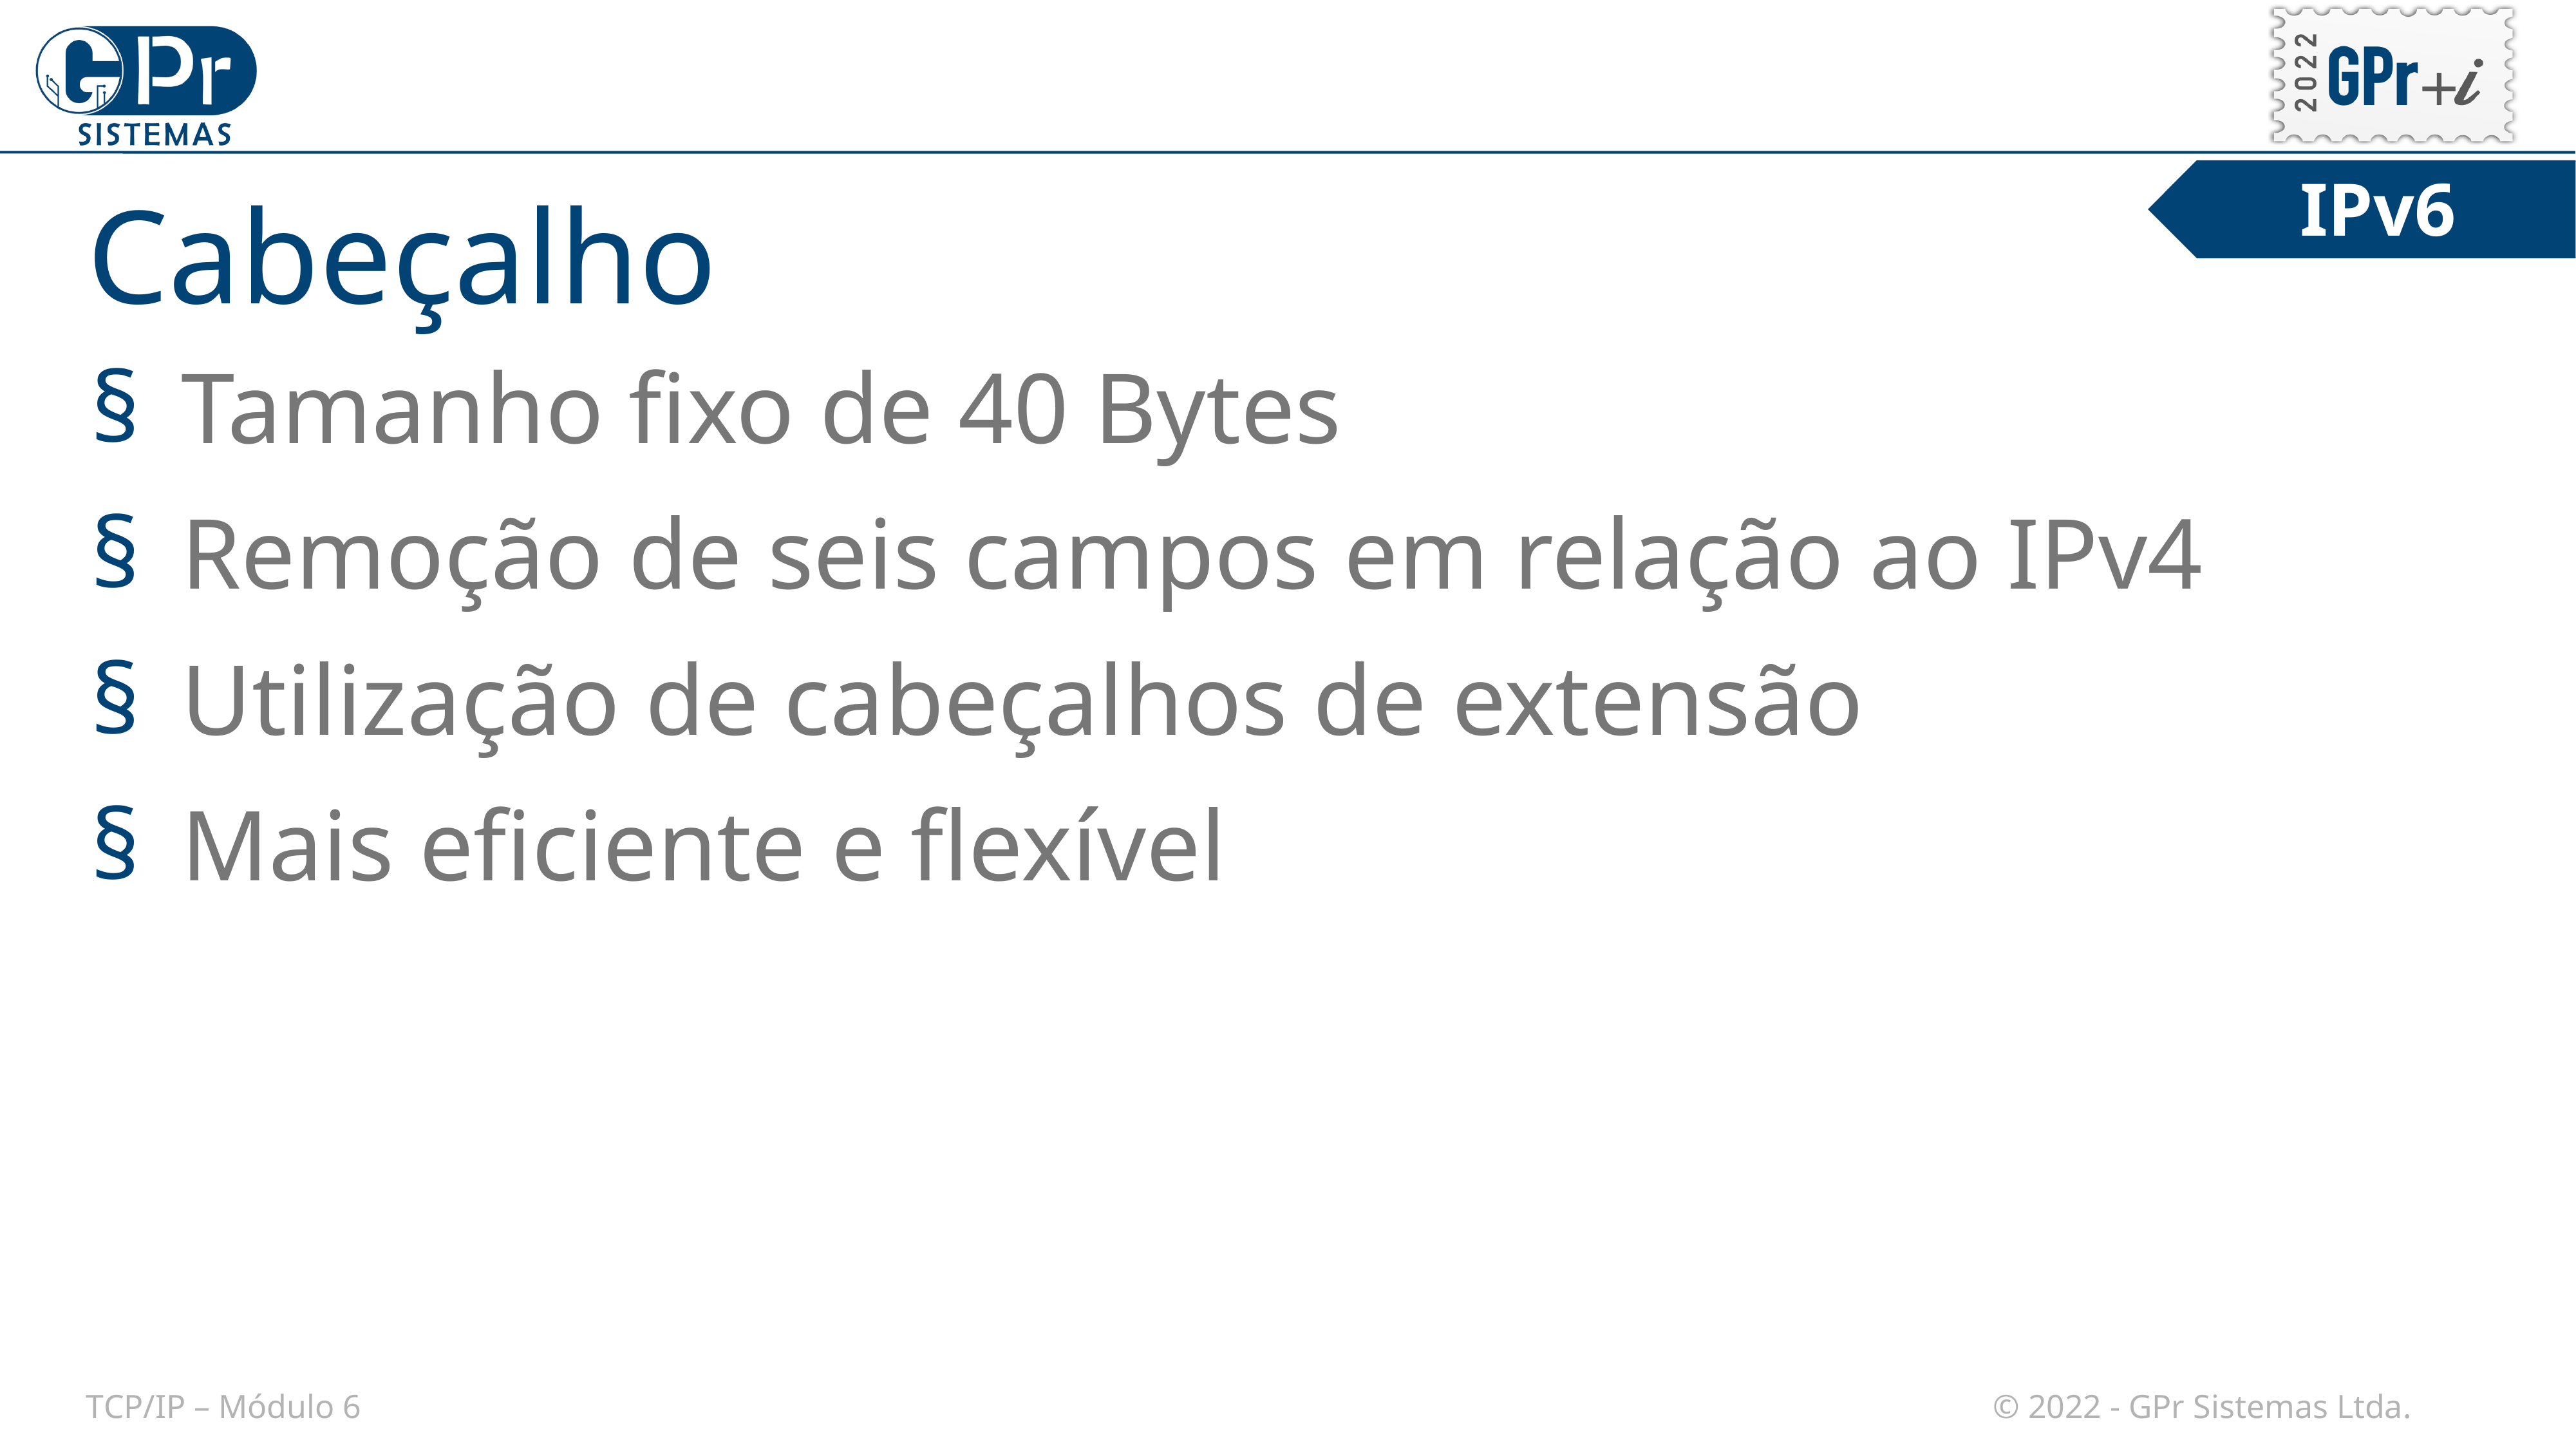

IPv6
Cabeçalho
# Tamanho fixo de 40 Bytes
Remoção de seis campos em relação ao IPv4
Utilização de cabeçalhos de extensão
Mais eficiente e flexível